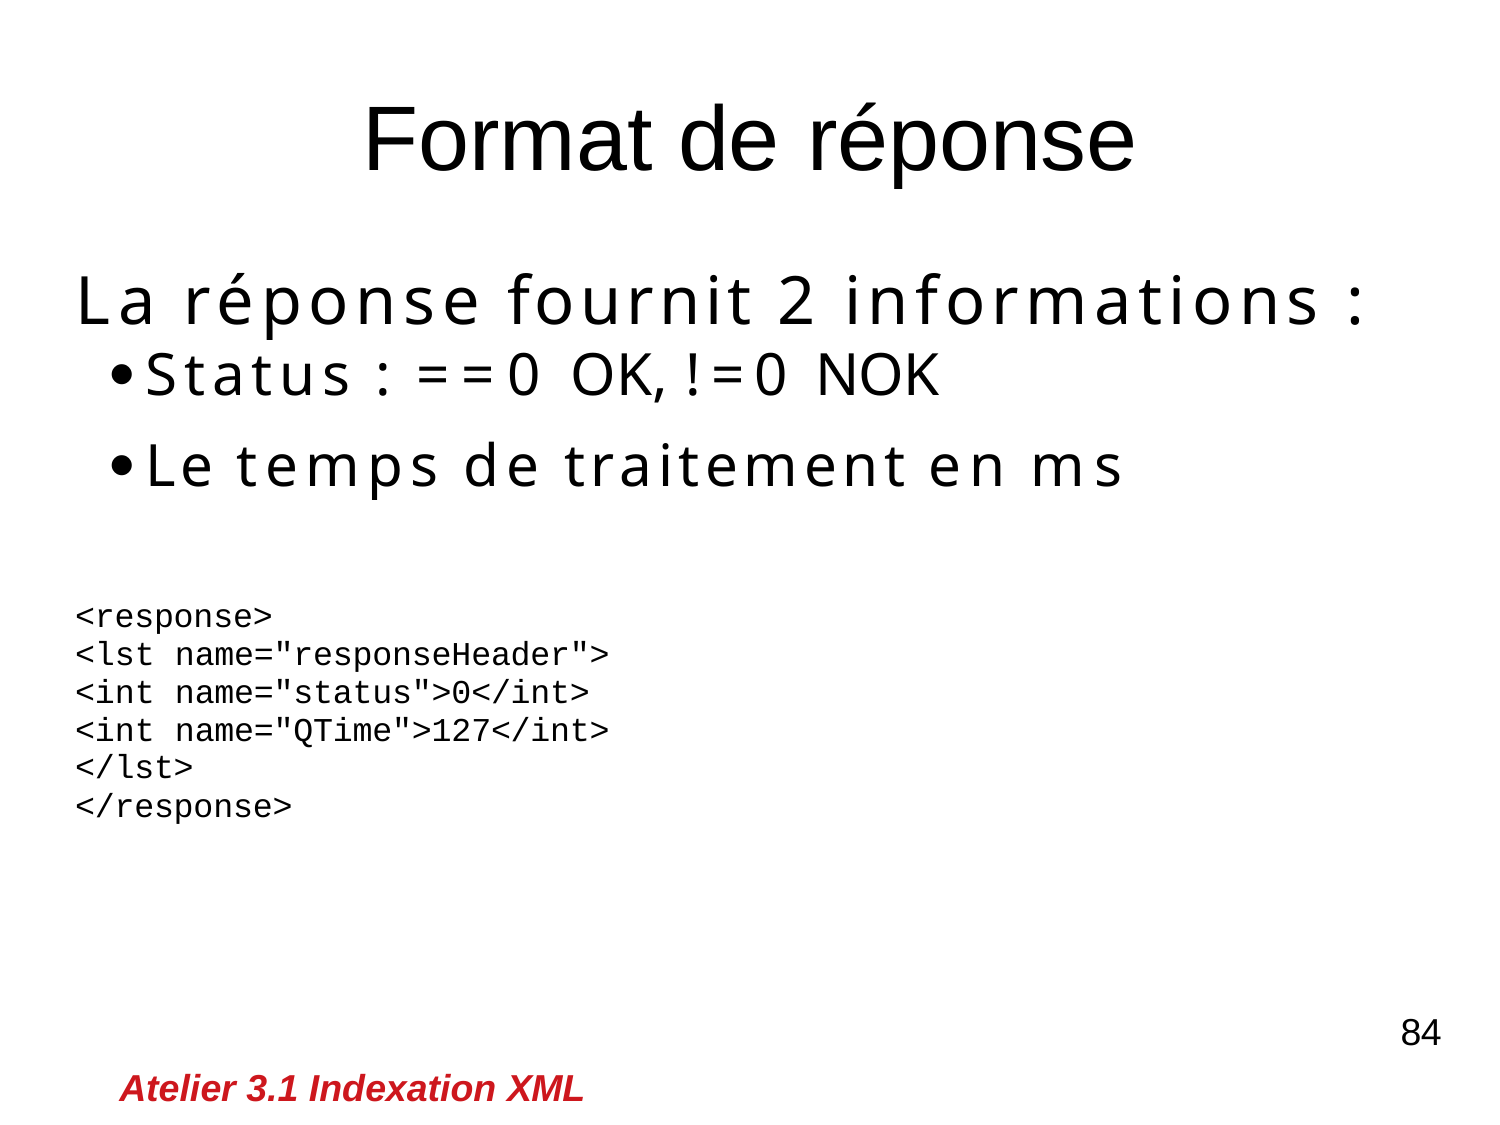

# Format de	réponse
La réponse fournit 2 informations :
Status : ==0 OK, !=0 NOK
Le temps de traitement en ms
<response>
<lst name="responseHeader">
<int name="status">0</int>
<int name="QTime">127</int>
</lst>
</response>
84
Atelier 3.1 Indexation XML